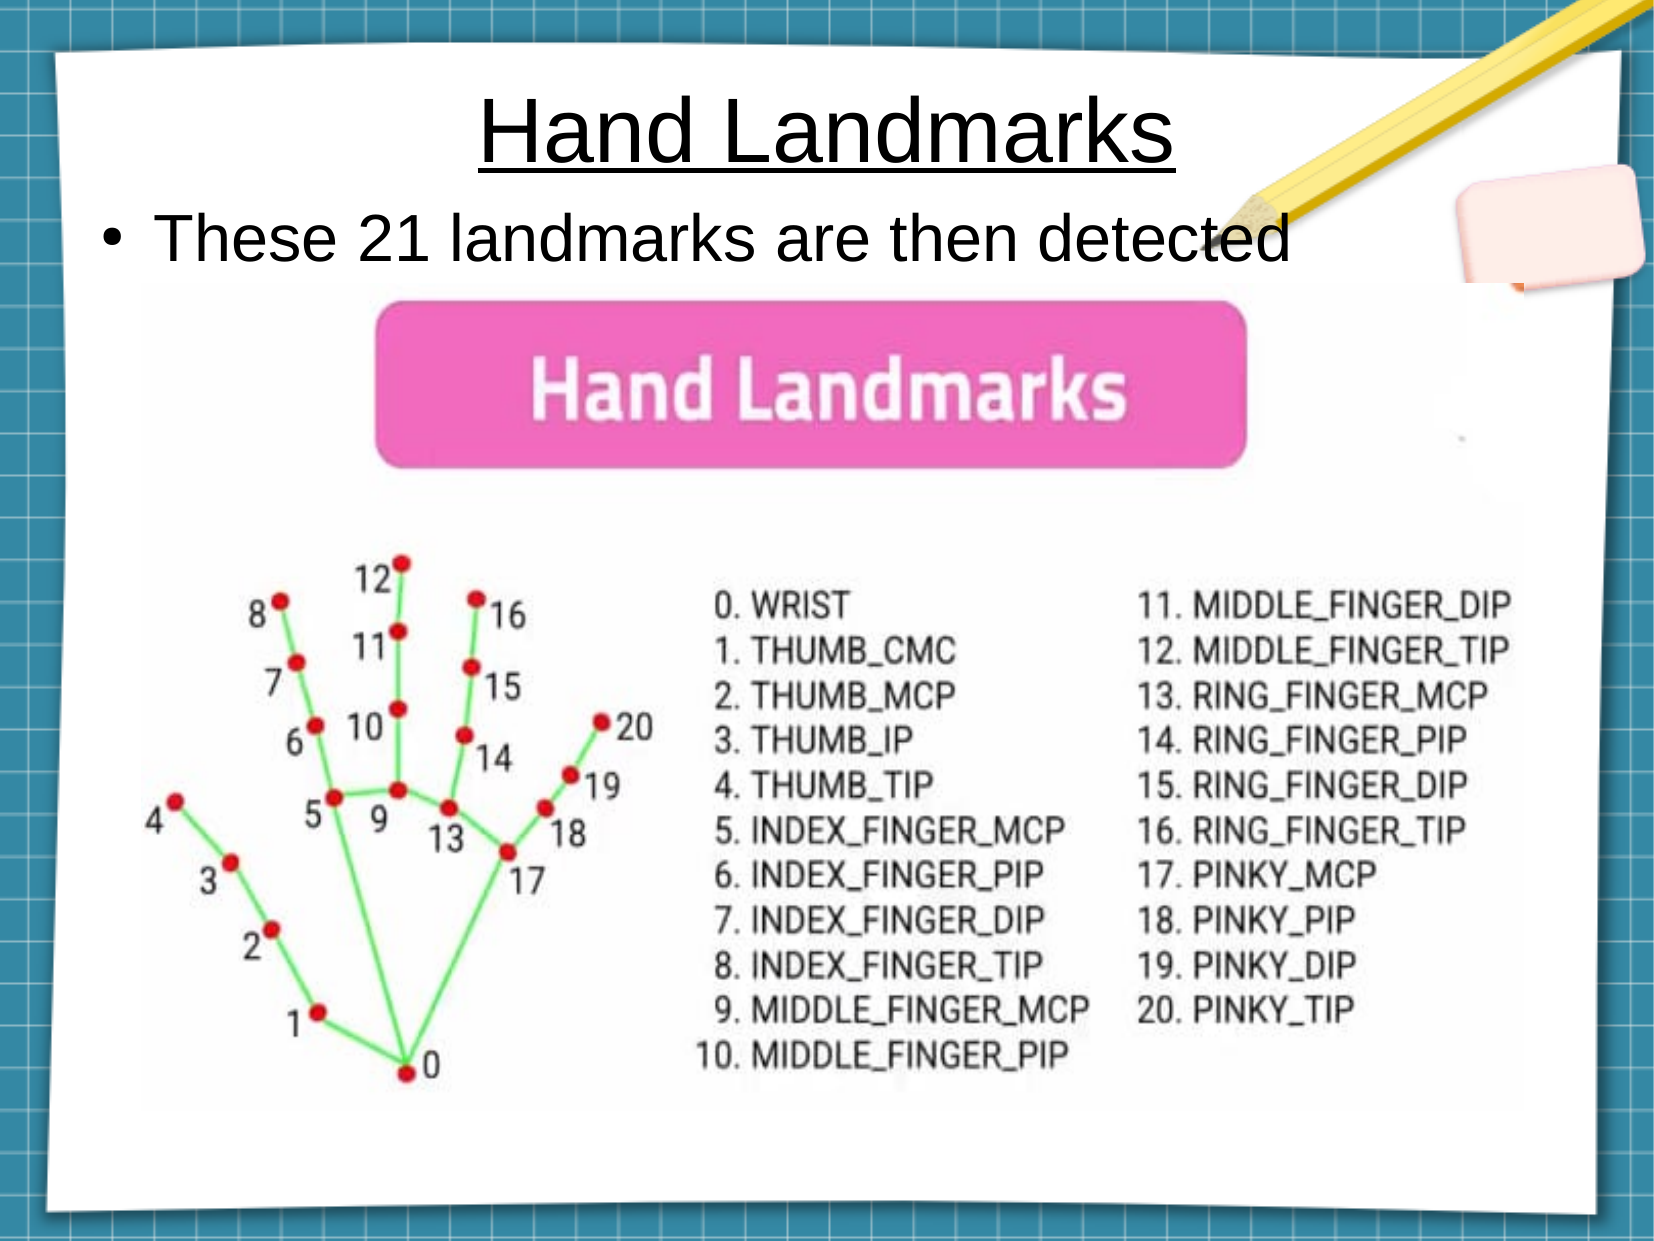

# Hand Landmarks
These 21 landmarks are then detected